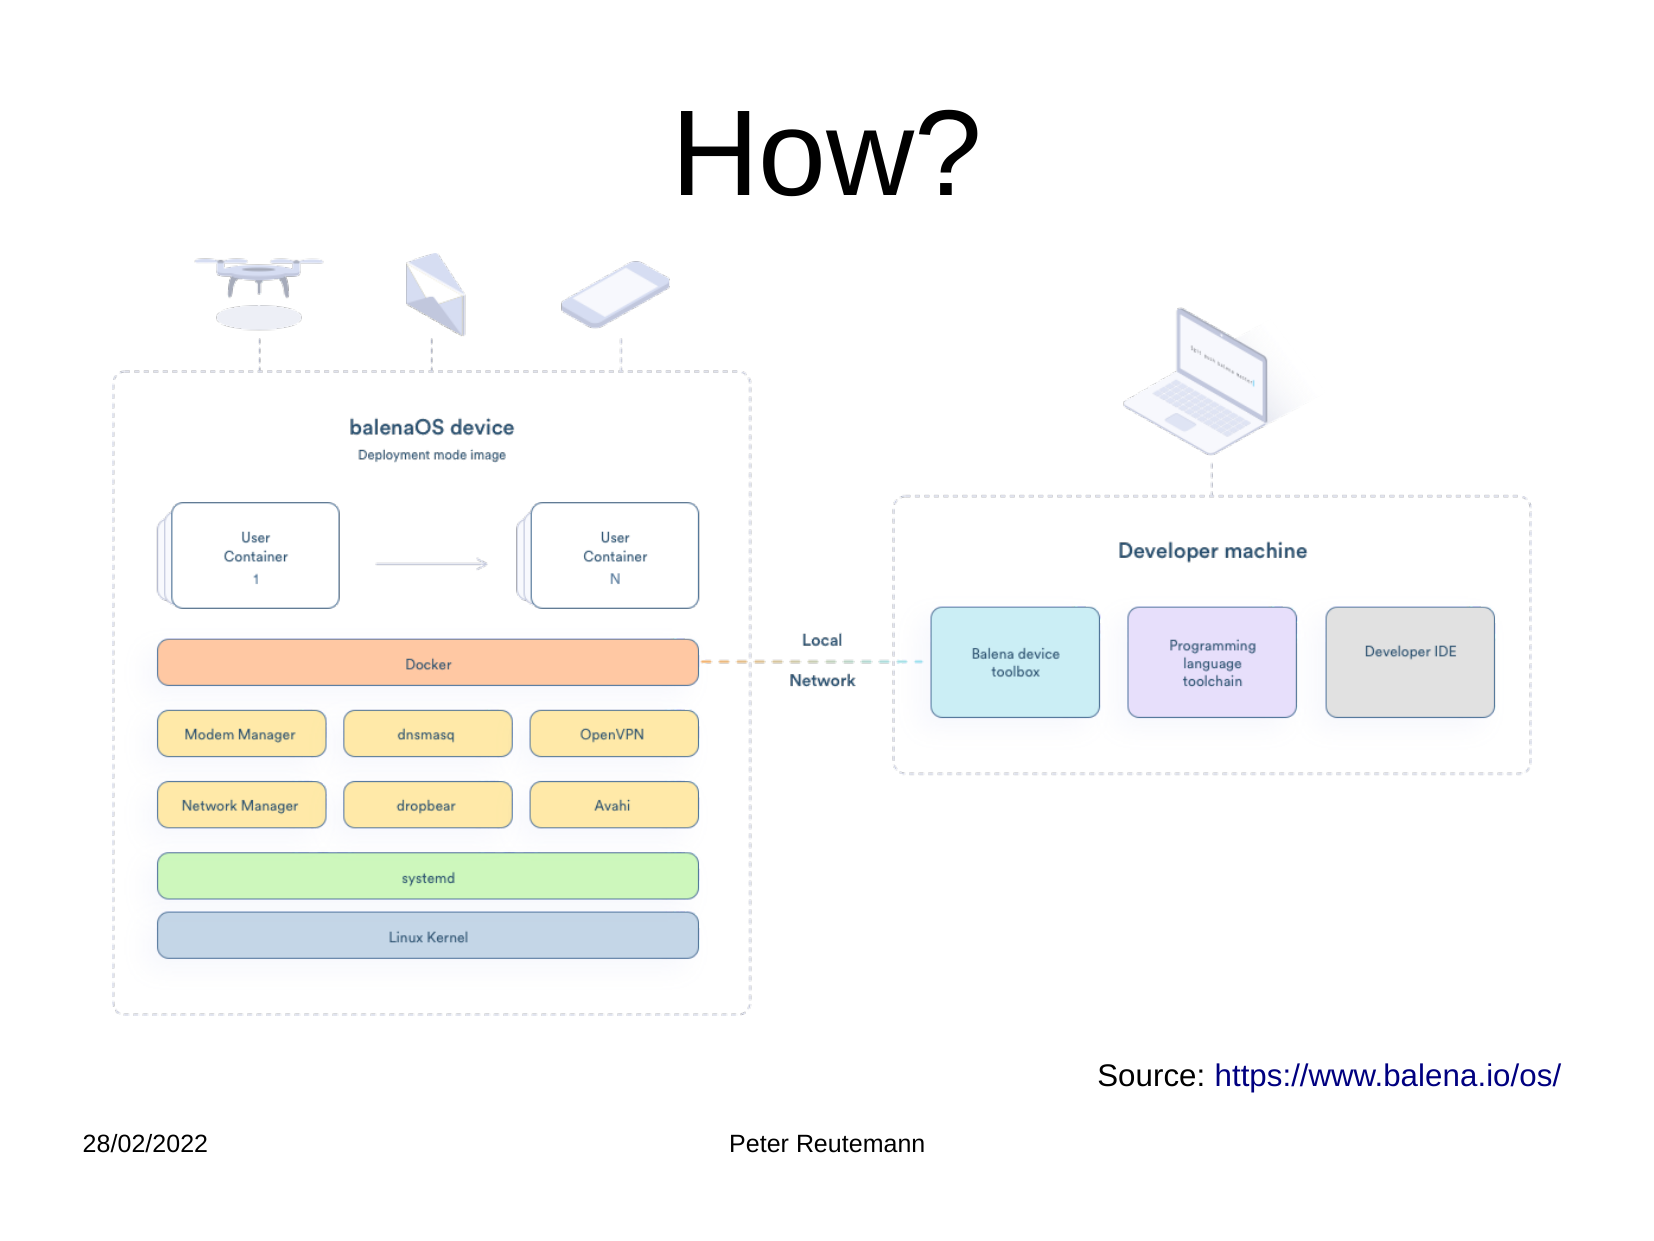

# How?
Source: https://www.balena.io/os/
28/02/2022
Peter Reutemann